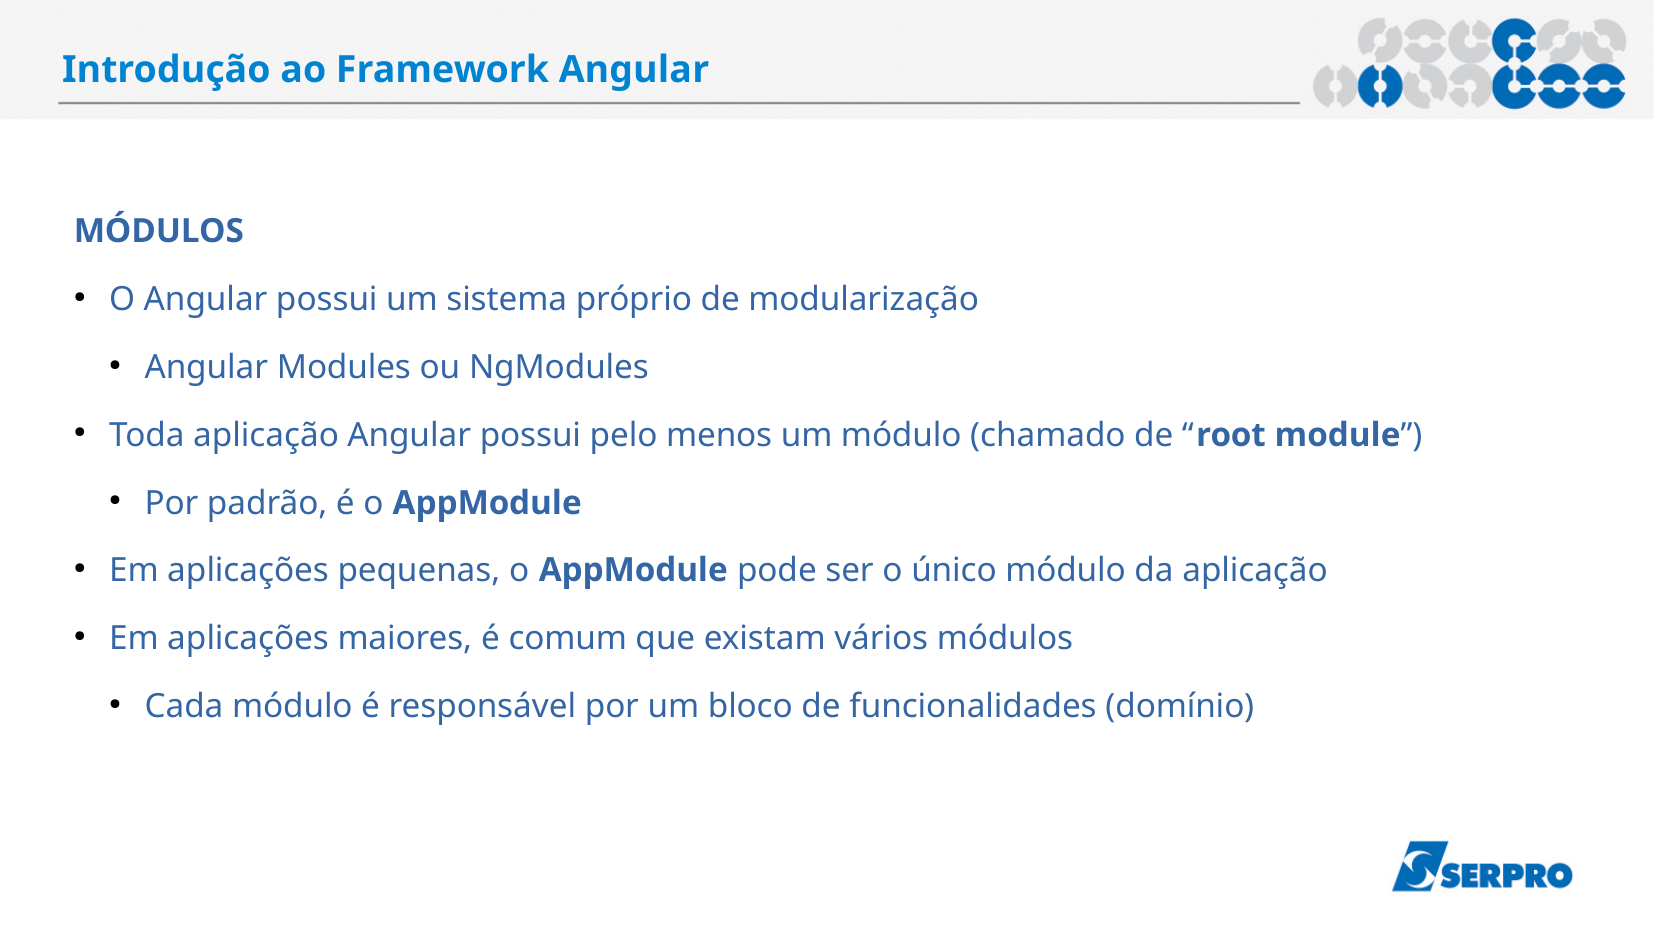

Introdução ao Framework Angular
MÓDULOS
O Angular possui um sistema próprio de modularização
Angular Modules ou NgModules
Toda aplicação Angular possui pelo menos um módulo (chamado de “root module”)
Por padrão, é o AppModule
Em aplicações pequenas, o AppModule pode ser o único módulo da aplicação
Em aplicações maiores, é comum que existam vários módulos
Cada módulo é responsável por um bloco de funcionalidades (domínio)